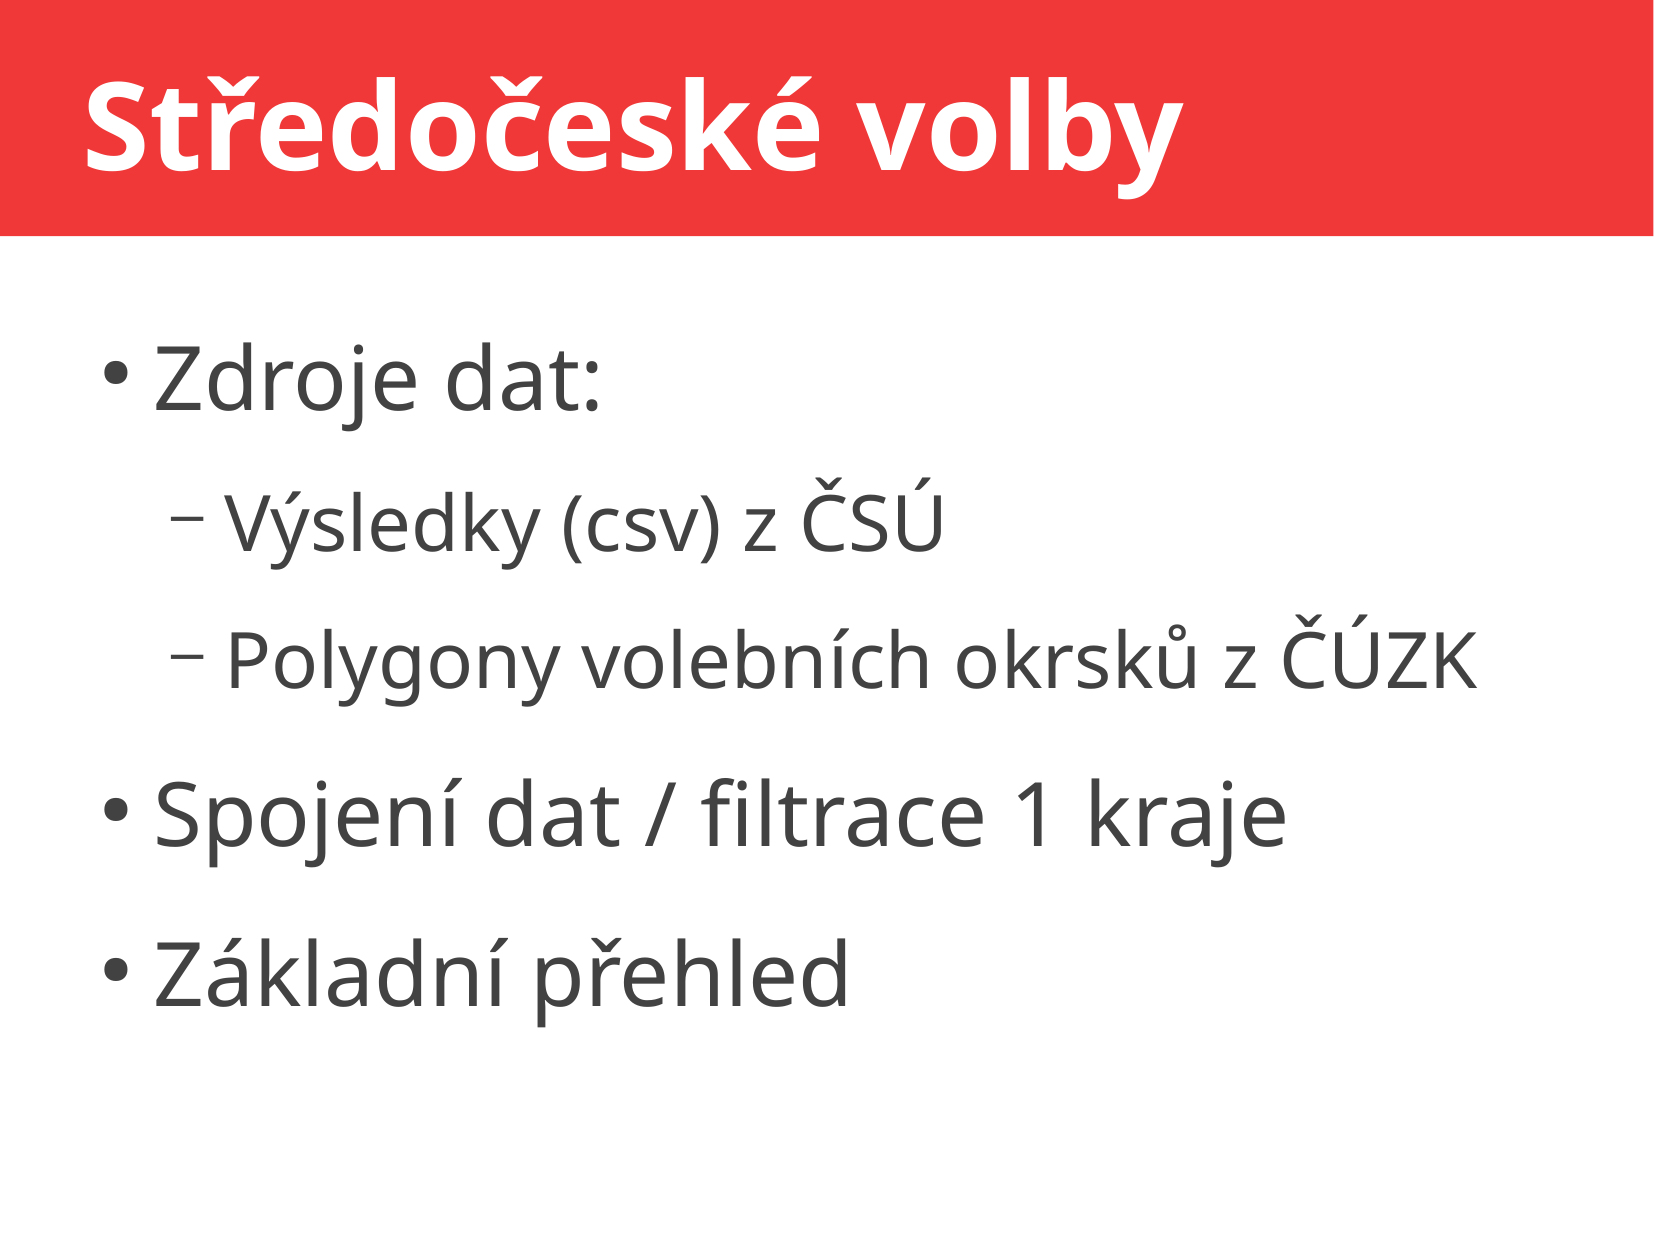

# Středočeské volby
Zdroje dat:
Výsledky (csv) z ČSÚ
Polygony volebních okrsků z ČÚZK
Spojení dat / filtrace 1 kraje
Základní přehled